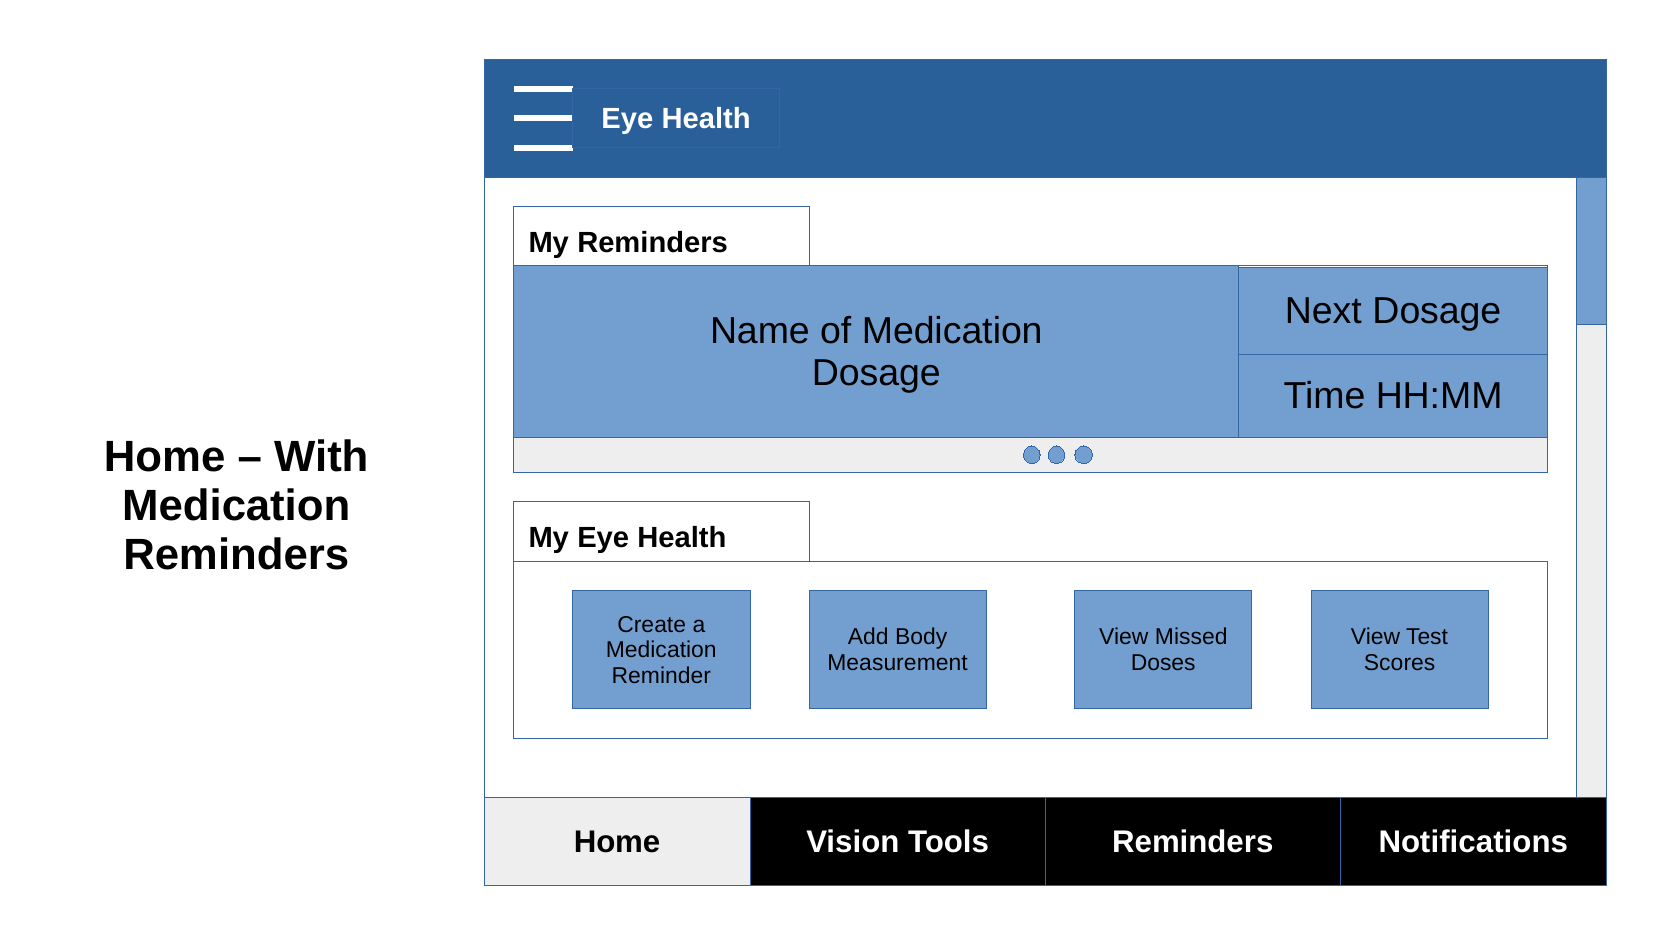

Eye Health
My Reminders
Name of Medication
Dosage
Next Dosage
Time HH:MM
Home – With Medication Reminders
My Eye Health
Create a Medication Reminder
Add Body Measurement
View Missed Doses
View Test Scores
Home
Vision Tools
Reminders
Notifications